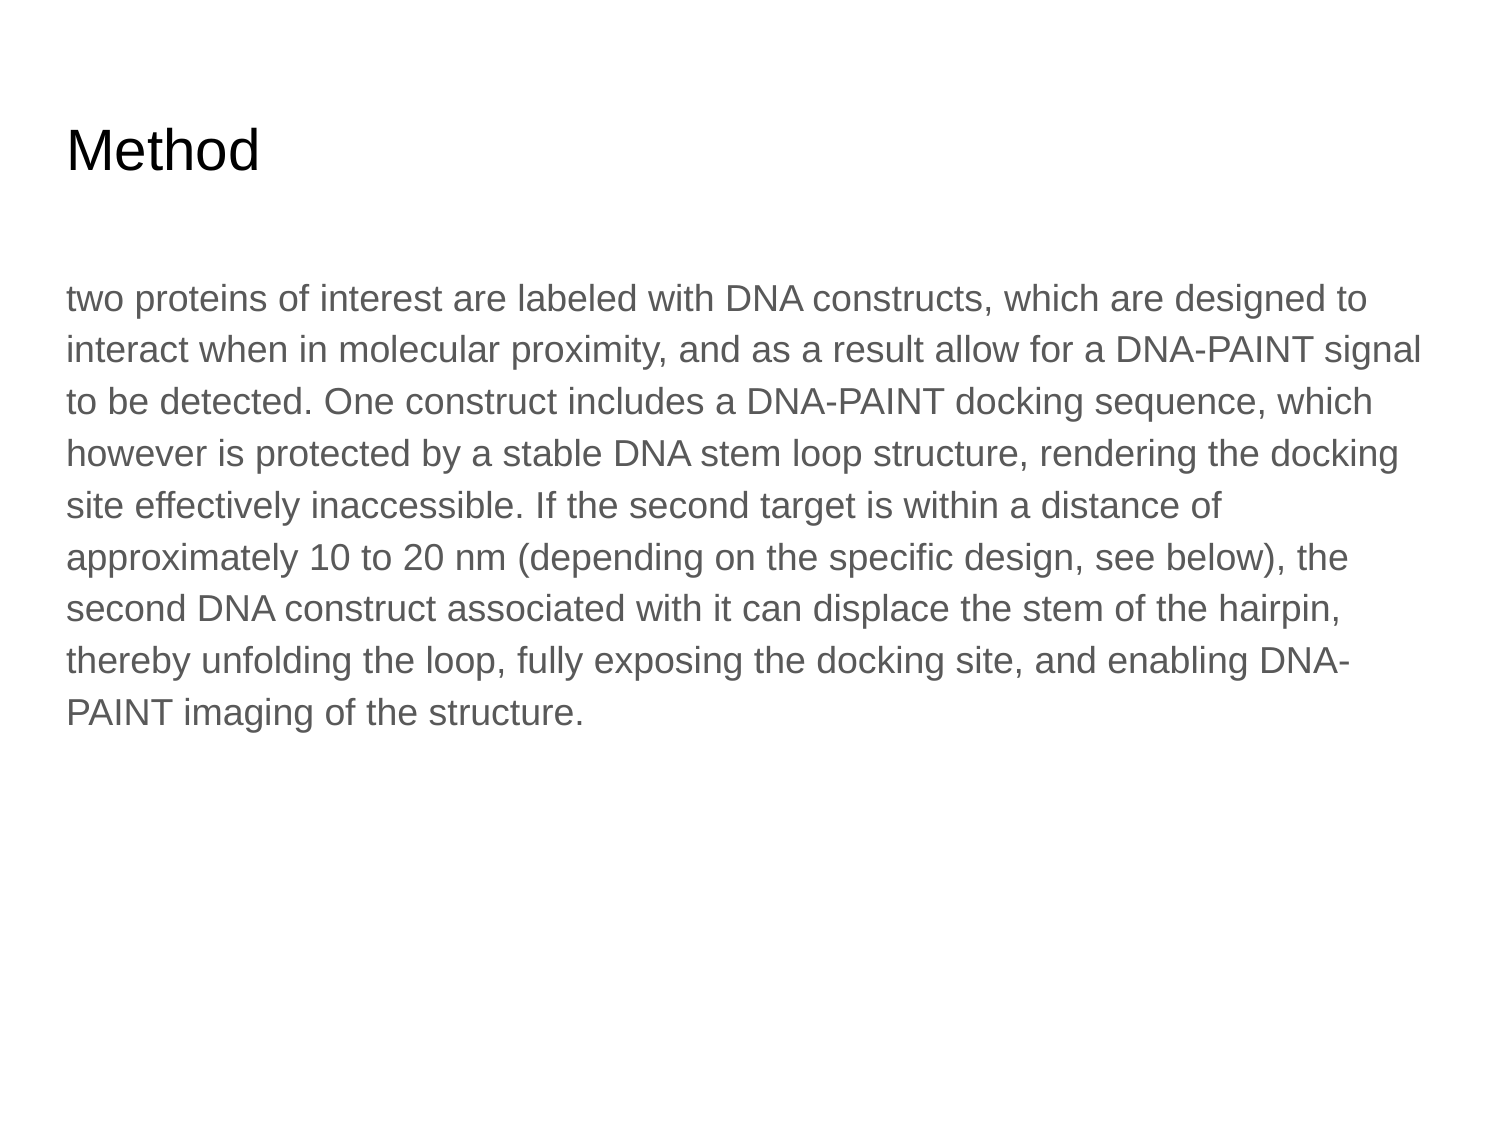

# Method
two proteins of interest are labeled with DNA constructs, which are designed to interact when in molecular proximity, and as a result allow for a DNA-PAINT signal to be detected. One construct includes a DNA-PAINT docking sequence, which however is protected by a stable DNA stem loop structure, rendering the docking site effectively inaccessible. If the second target is within a distance of approximately 10 to 20 nm (depending on the specific design, see below), the second DNA construct associated with it can displace the stem of the hairpin, thereby unfolding the loop, fully exposing the docking site, and enabling DNA-PAINT imaging of the structure.